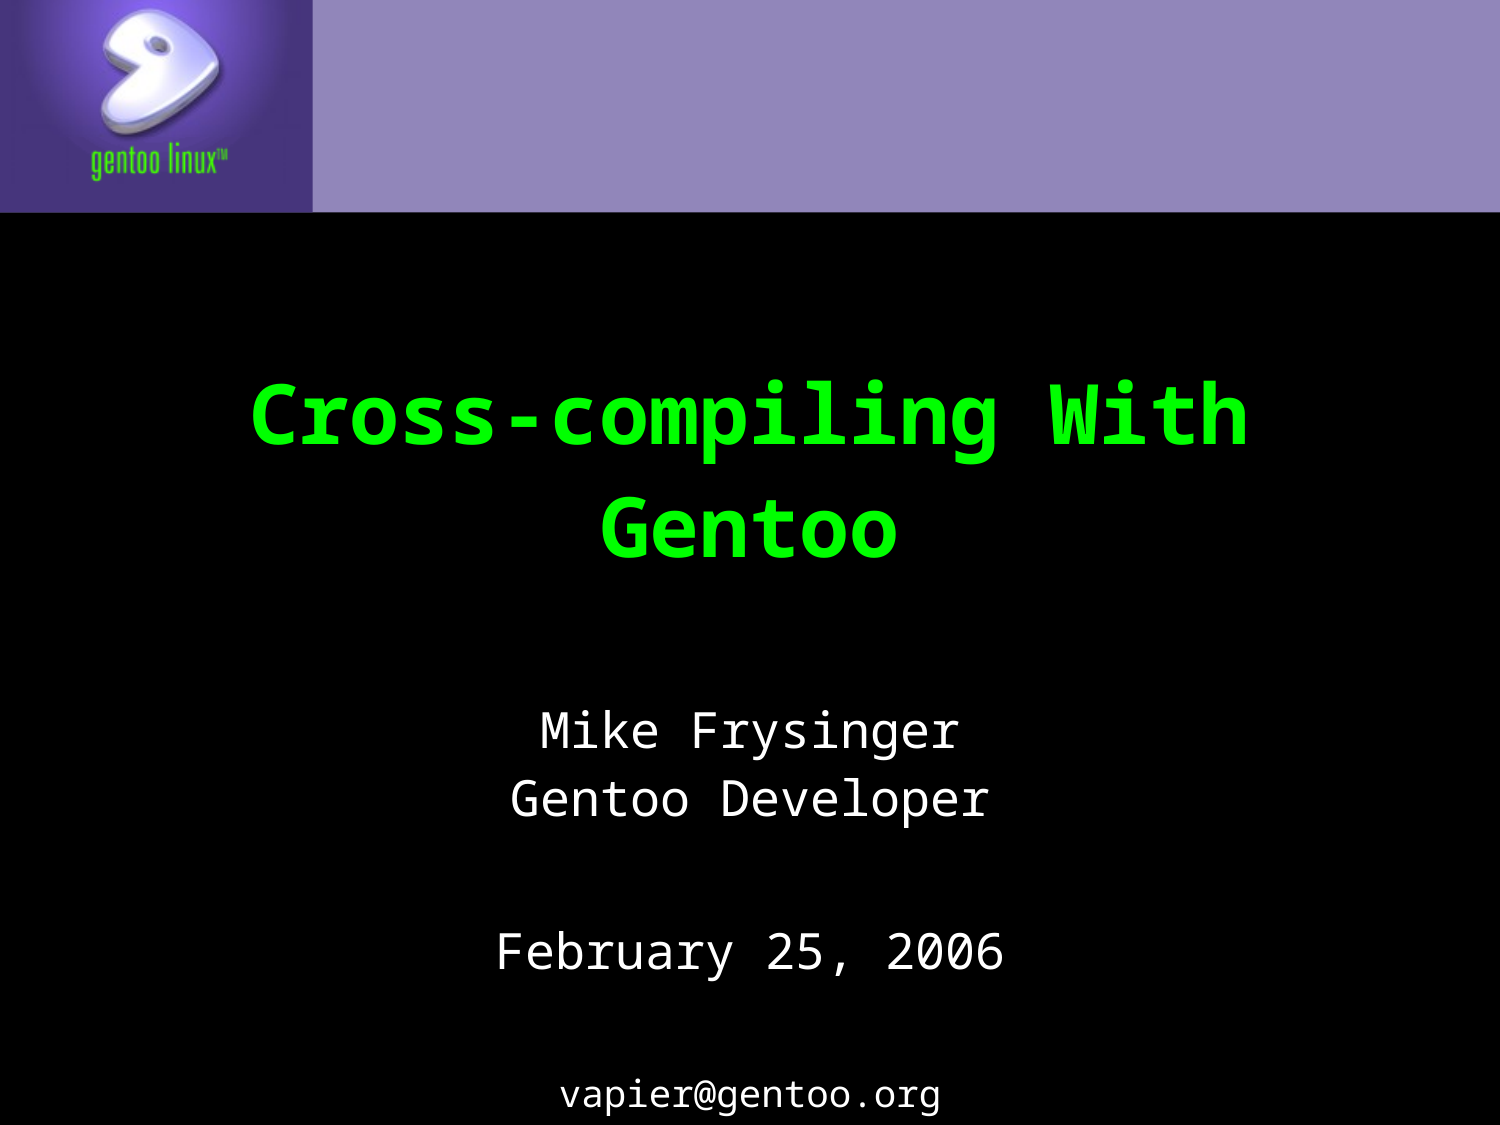

# Cross-compiling With Gentoo
Mike Frysinger
Gentoo Developer
February 25, 2006
vapier@gentoo.org